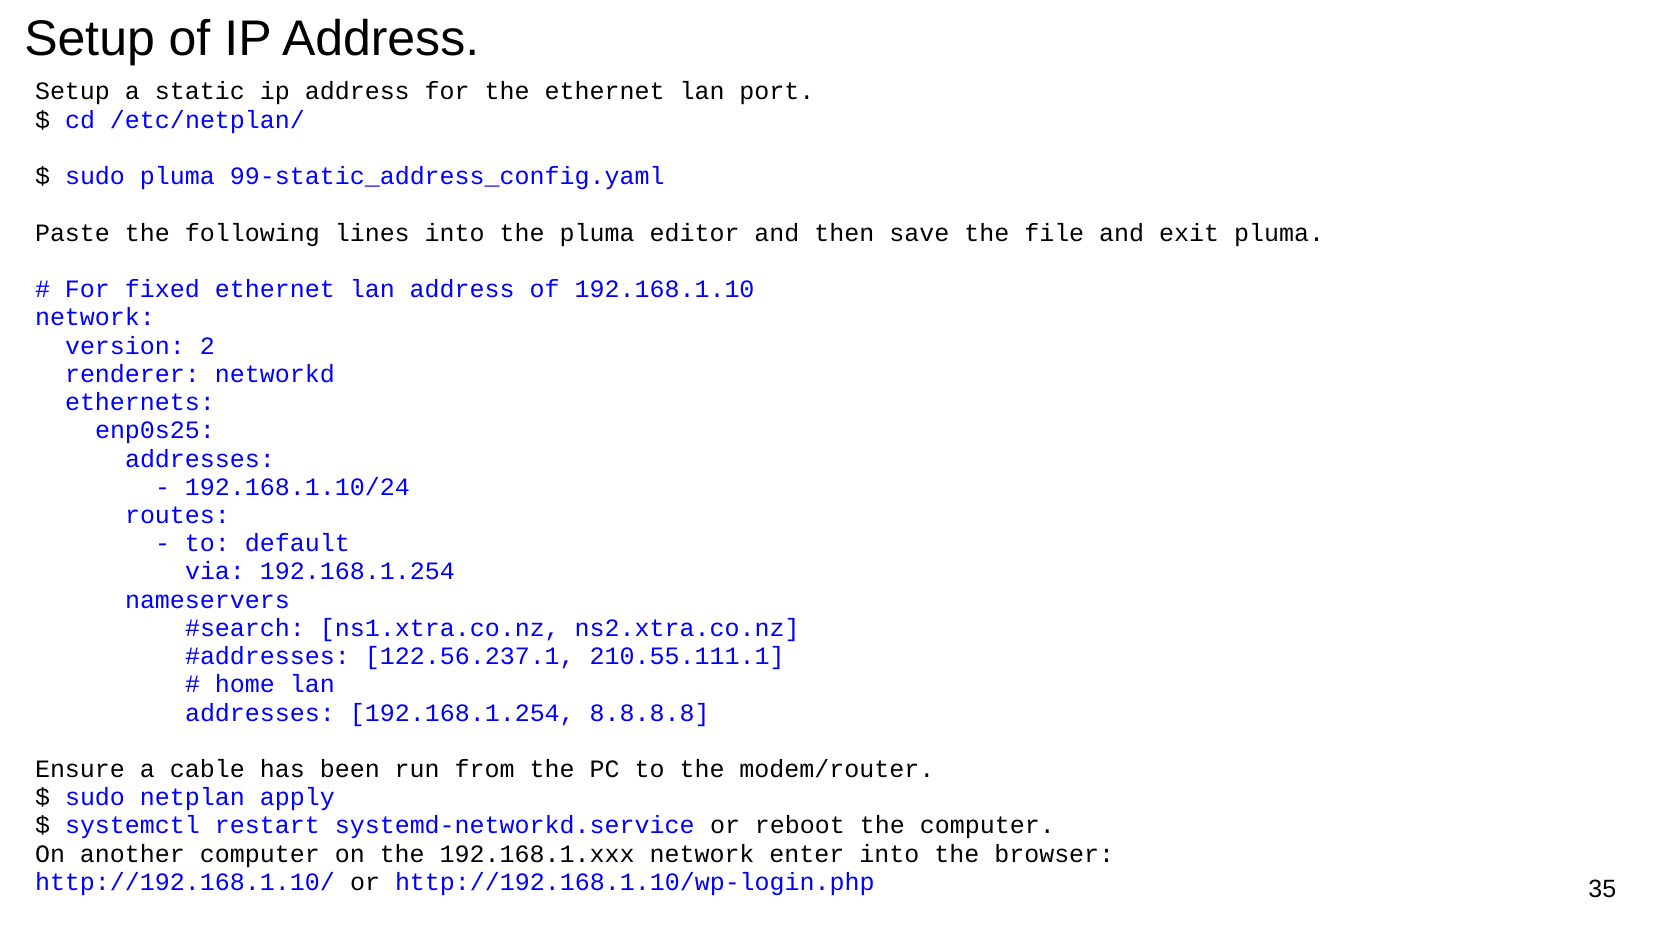

# Setup of IP Address.
Setup a static ip address for the ethernet lan port.
$ cd /etc/netplan/
$ sudo pluma 99-static_address_config.yaml
Paste the following lines into the pluma editor and then save the file and exit pluma.
# For fixed ethernet lan address of 192.168.1.10
network:
 version: 2
 renderer: networkd
 ethernets:
 enp0s25:
 addresses:
 - 192.168.1.10/24
 routes:
 - to: default
 via: 192.168.1.254
 nameservers
 #search: [ns1.xtra.co.nz, ns2.xtra.co.nz]
 #addresses: [122.56.237.1, 210.55.111.1]
 # home lan
 addresses: [192.168.1.254, 8.8.8.8]
Ensure a cable has been run from the PC to the modem/router.
$ sudo netplan apply
$ systemctl restart systemd-networkd.service or reboot the computer.
On another computer on the 192.168.1.xxx network enter into the browser:
http://192.168.1.10/ or http://192.168.1.10/wp-login.php